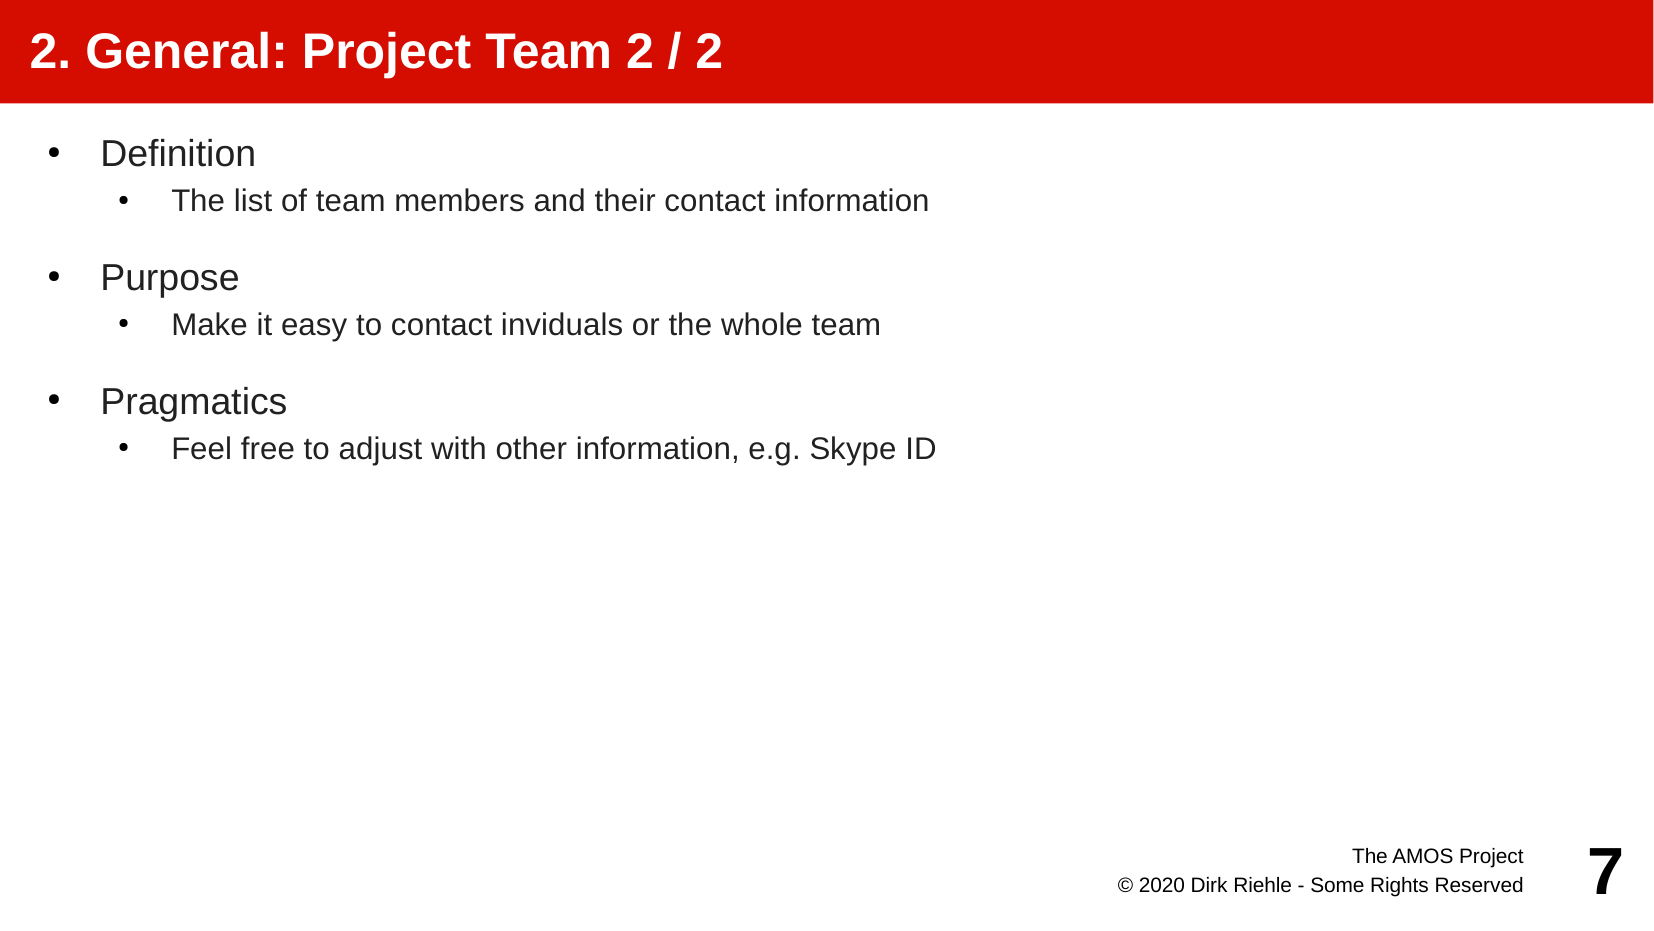

# 2. General: Project Team 2 / 2
Definition
The list of team members and their contact information
Purpose
Make it easy to contact inviduals or the whole team
Pragmatics
Feel free to adjust with other information, e.g. Skype ID
The AMOS Project
7
© 2020 Dirk Riehle - Some Rights Reserved